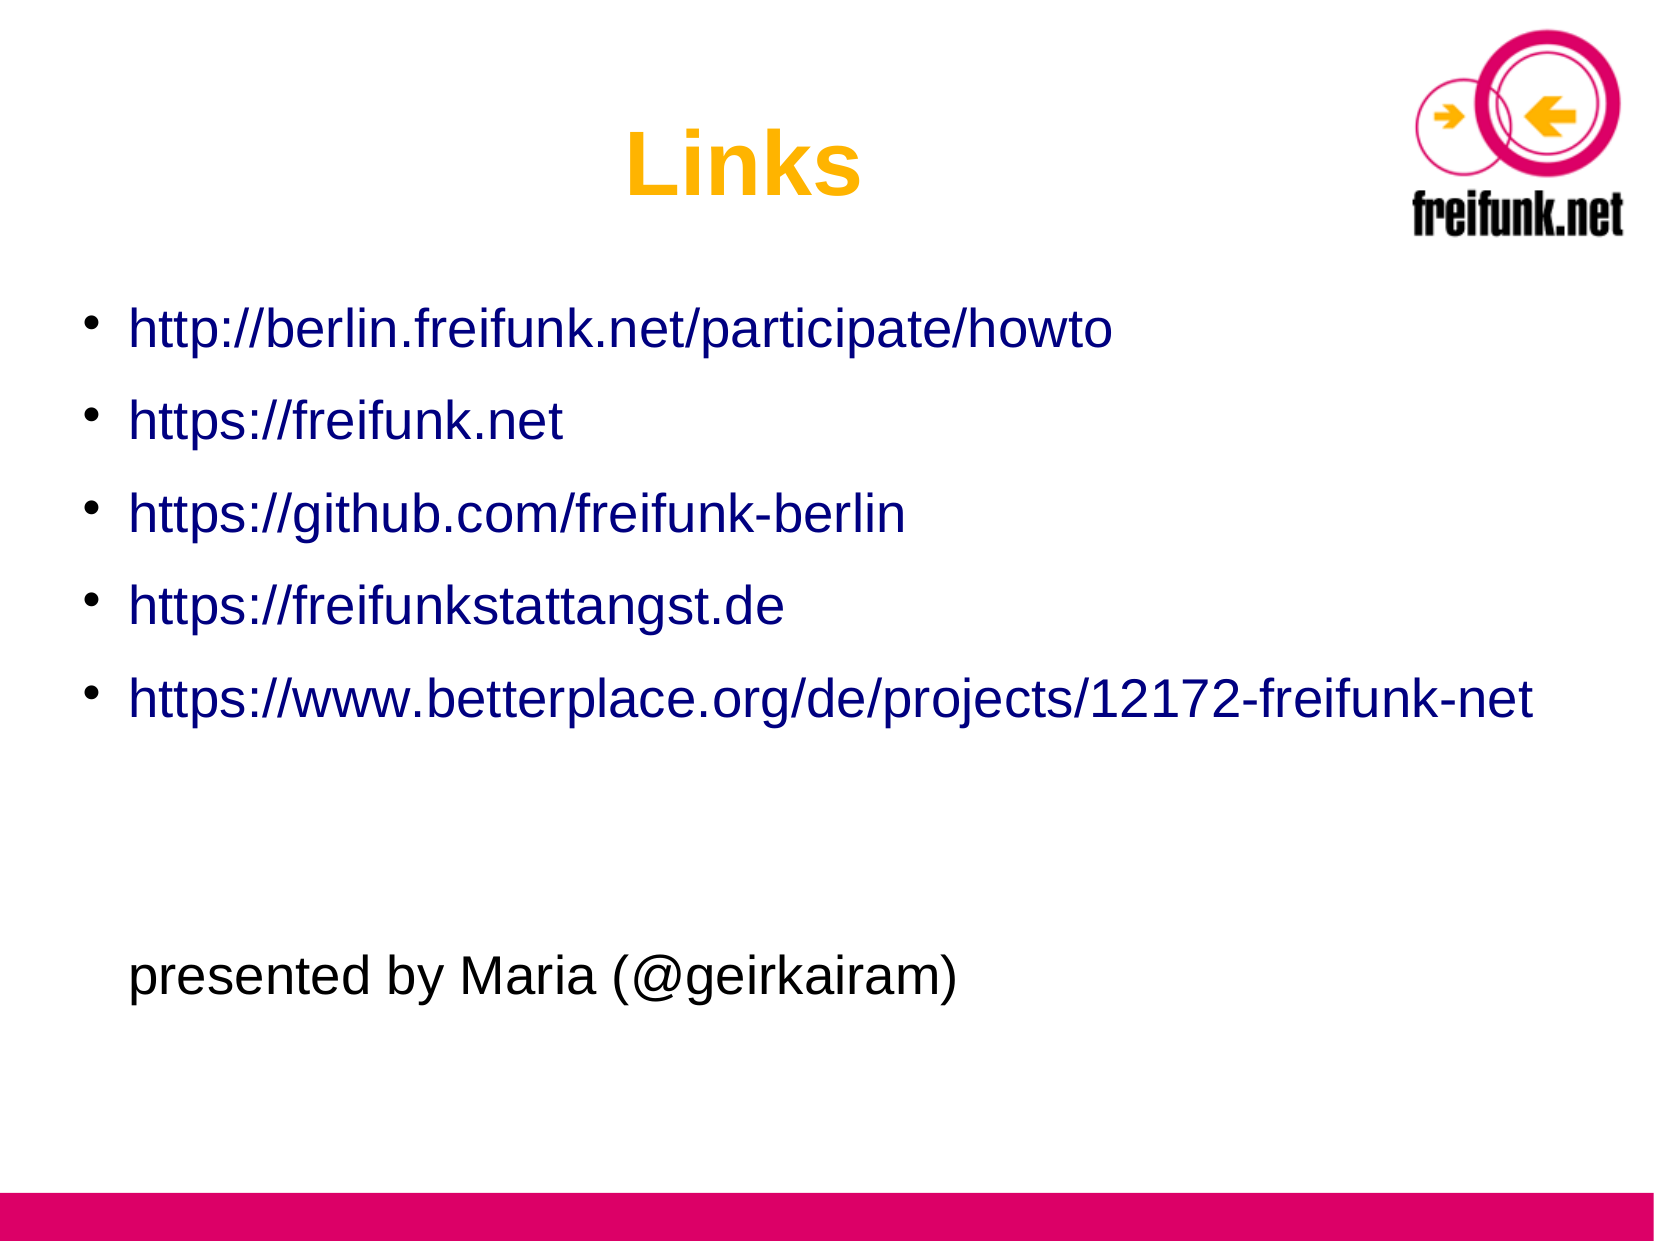

# Links
http://berlin.freifunk.net/participate/howto
https://freifunk.net
https://github.com/freifunk-berlin
https://freifunkstattangst.de
https://www.betterplace.org/de/projects/12172-freifunk-net
presented by Maria (@geirkairam)